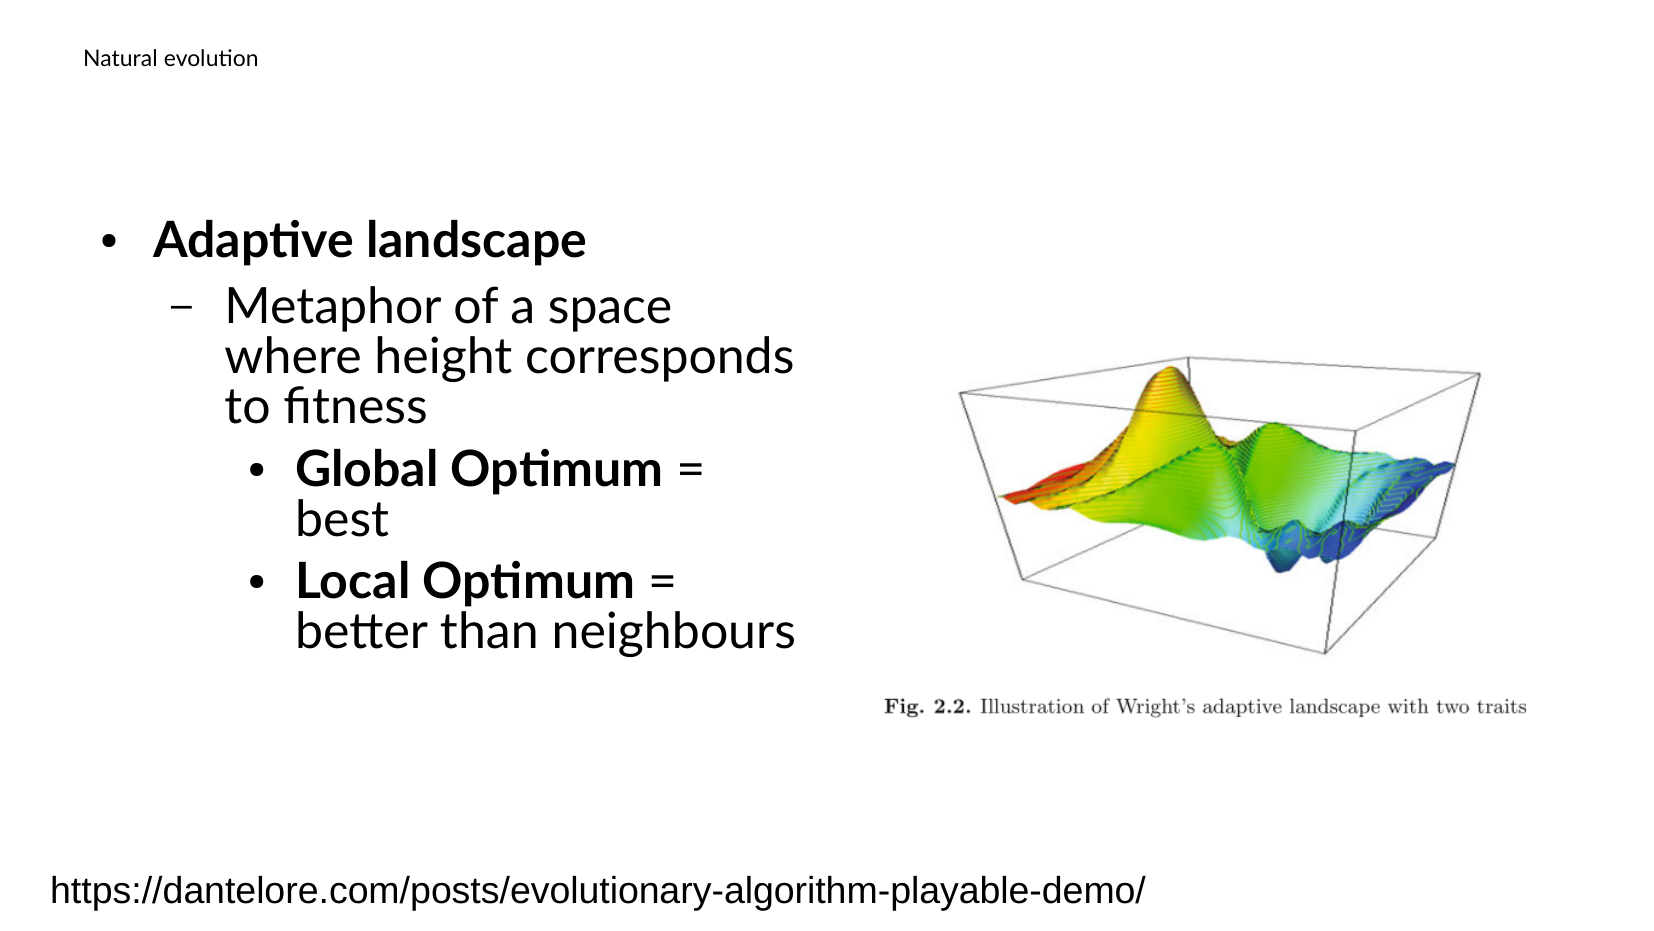

# Natural evolution
Adaptive landscape
Metaphor of a space where height corresponds to fitness
Global Optimum = best
Local Optimum = better than neighbours
https://dantelore.com/posts/evolutionary-algorithm-playable-demo/